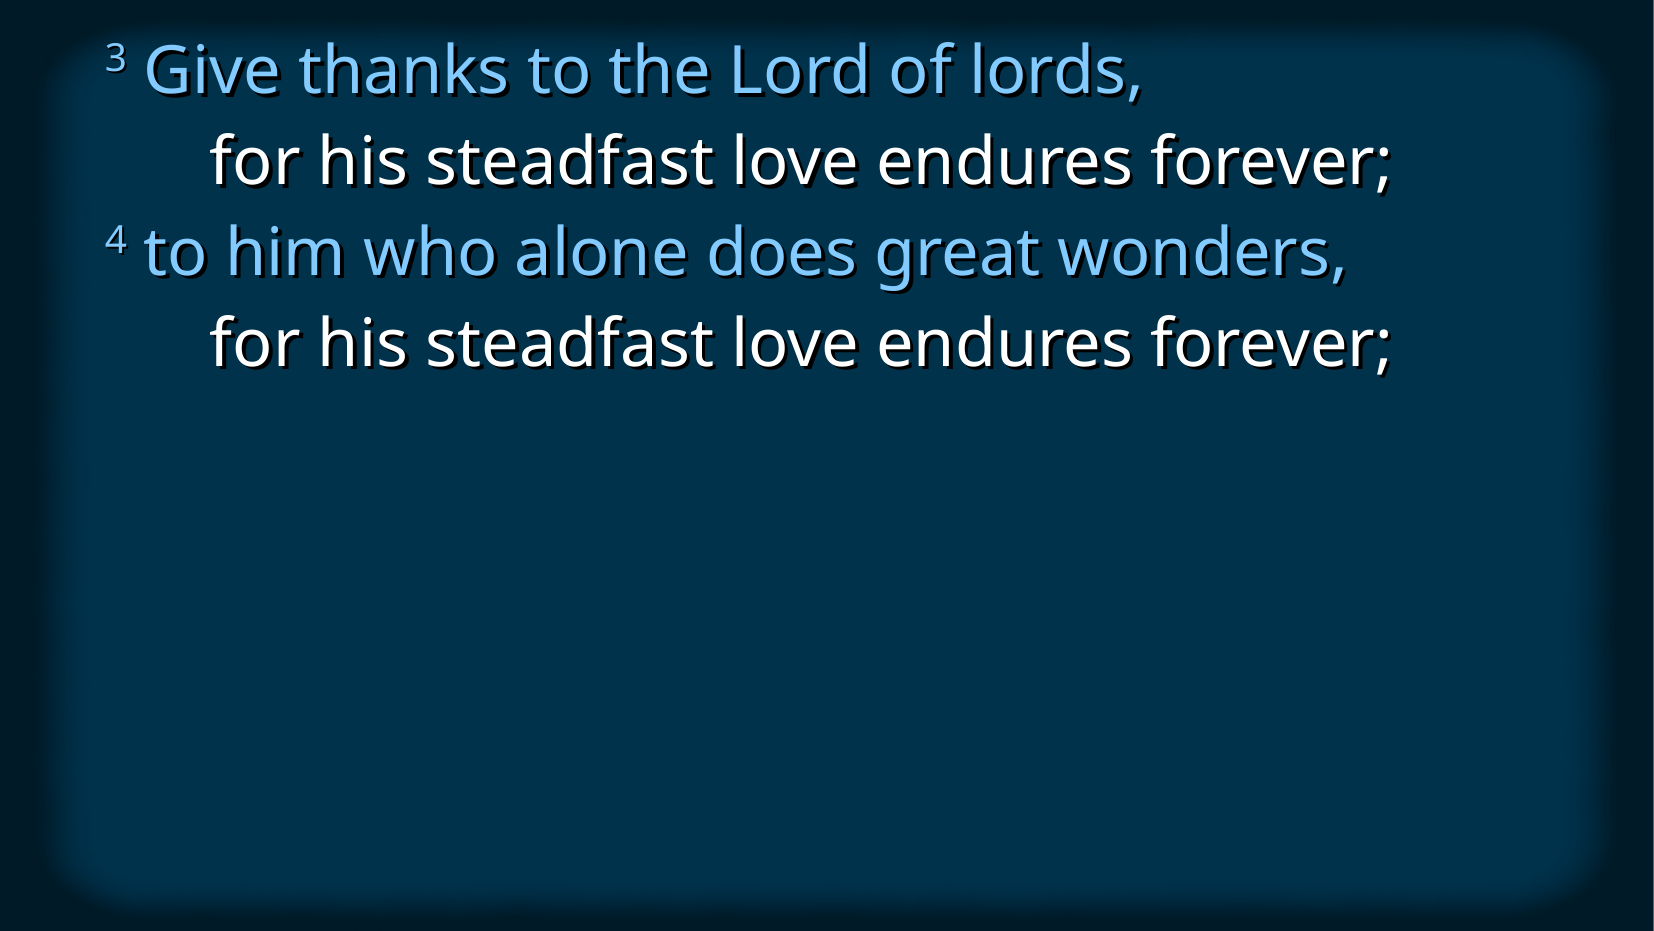

3 Give thanks to the Lord of lords,
 for his steadfast love endures forever;
4 to him who alone does great wonders,
 for his steadfast love endures forever;